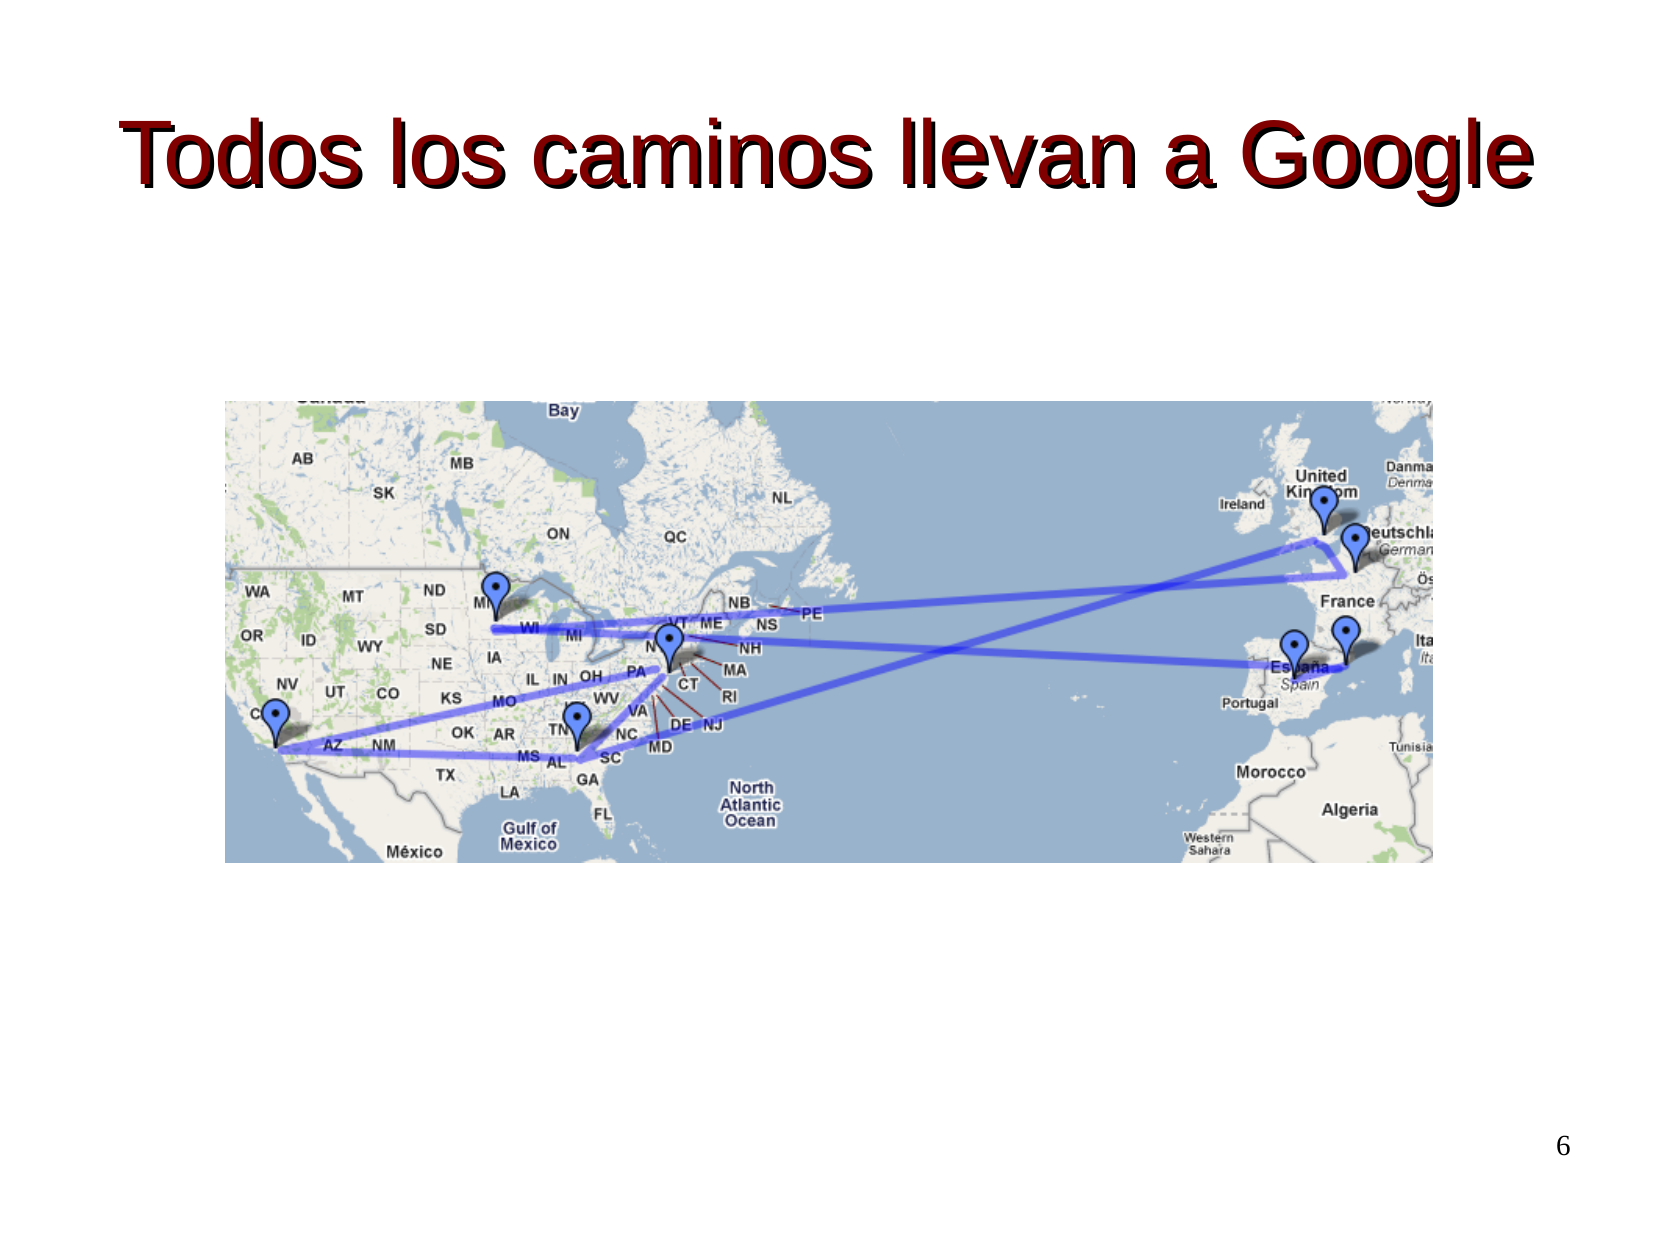

# Todos los caminos llevan a Google
6